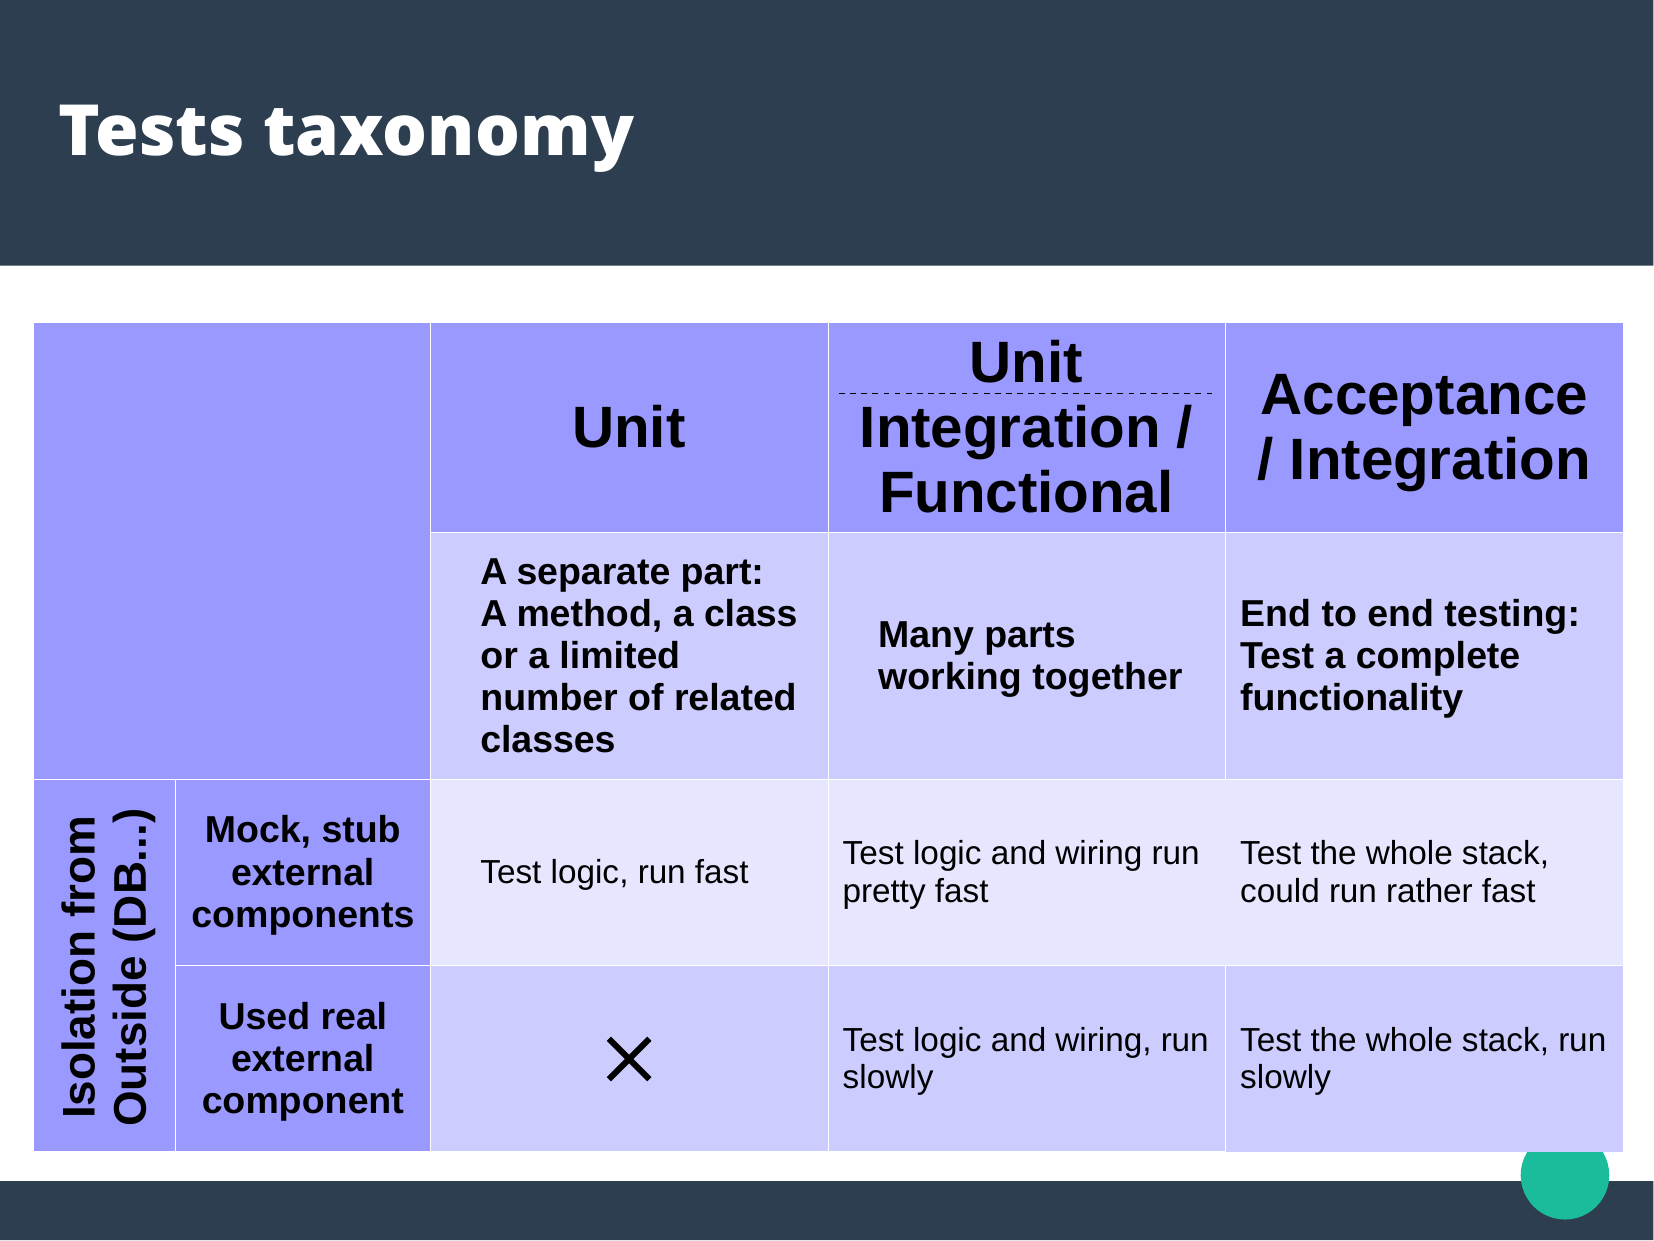

# Tests taxonomy
| | | Unit | Unit Integration / Functional | Acceptance / Integration |
| --- | --- | --- | --- | --- |
| | | A separate part: A method, a class or a limited number of related classes | Many parts working together | End to end testing: Test a complete functionality |
| | Mock, stub external components | Test logic, run fast | Test logic and wiring run pretty fast | Test the whole stack, could run rather fast |
| | Used real external component | ⨉ | Test logic and wiring, run slowly | Test the whole stack, run slowly |
Isolation from
Outside (DB...)